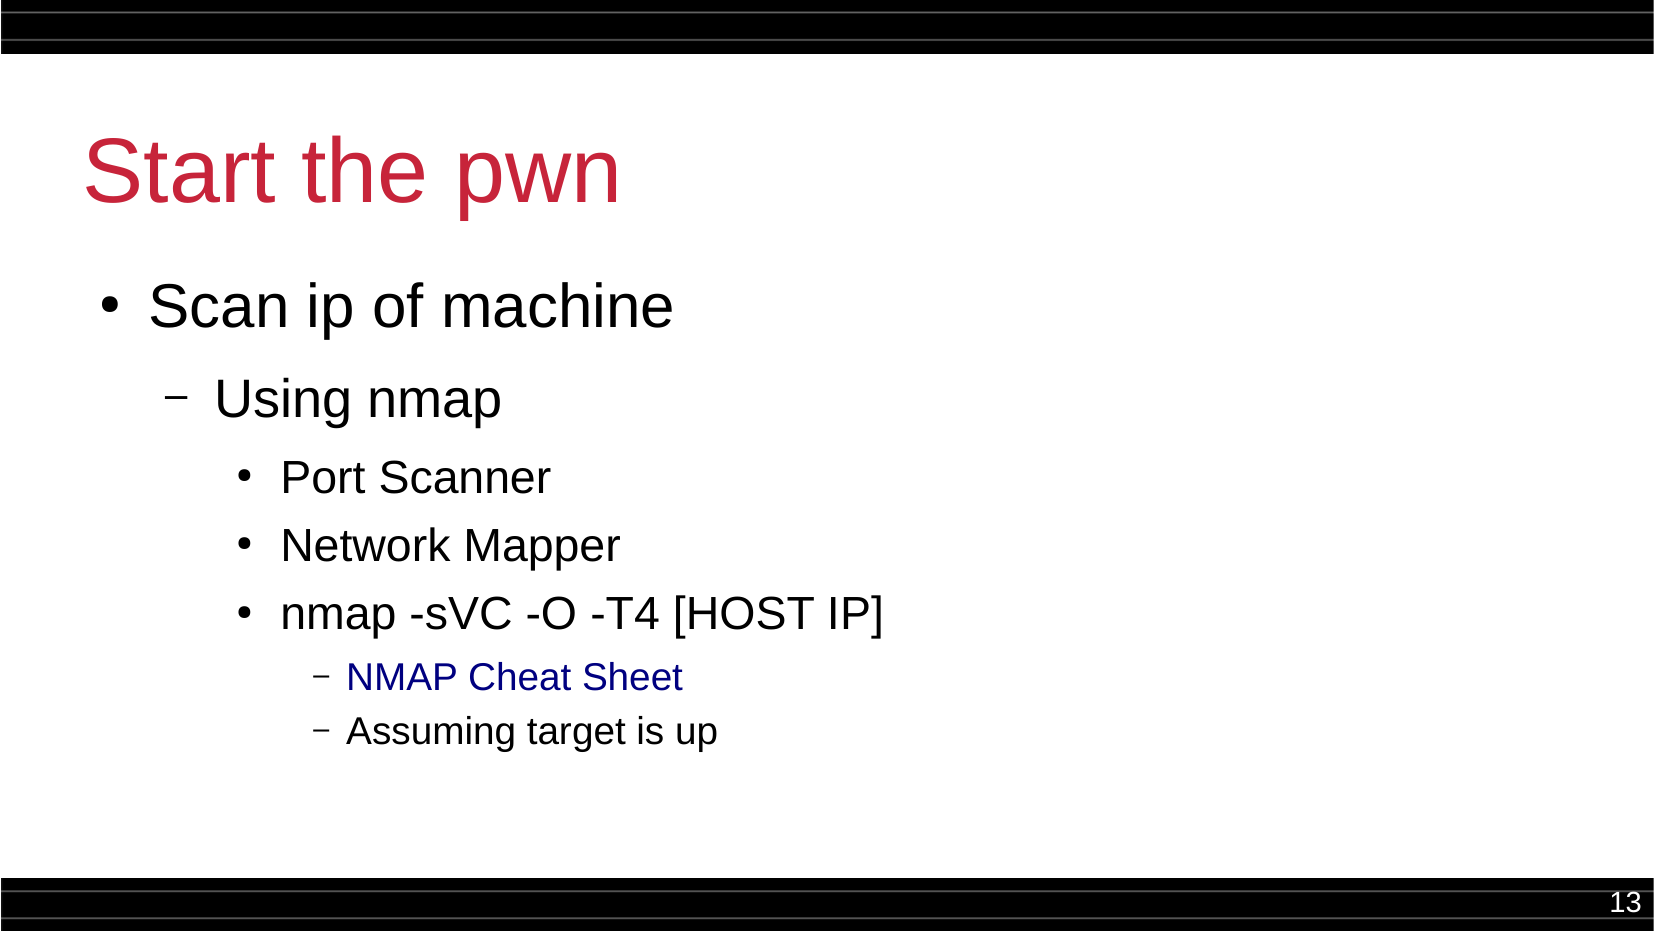

# Start the pwn
Scan ip of machine
Using nmap
Port Scanner
Network Mapper
nmap -sVC -O -T4 [HOST IP]
NMAP Cheat Sheet
Assuming target is up